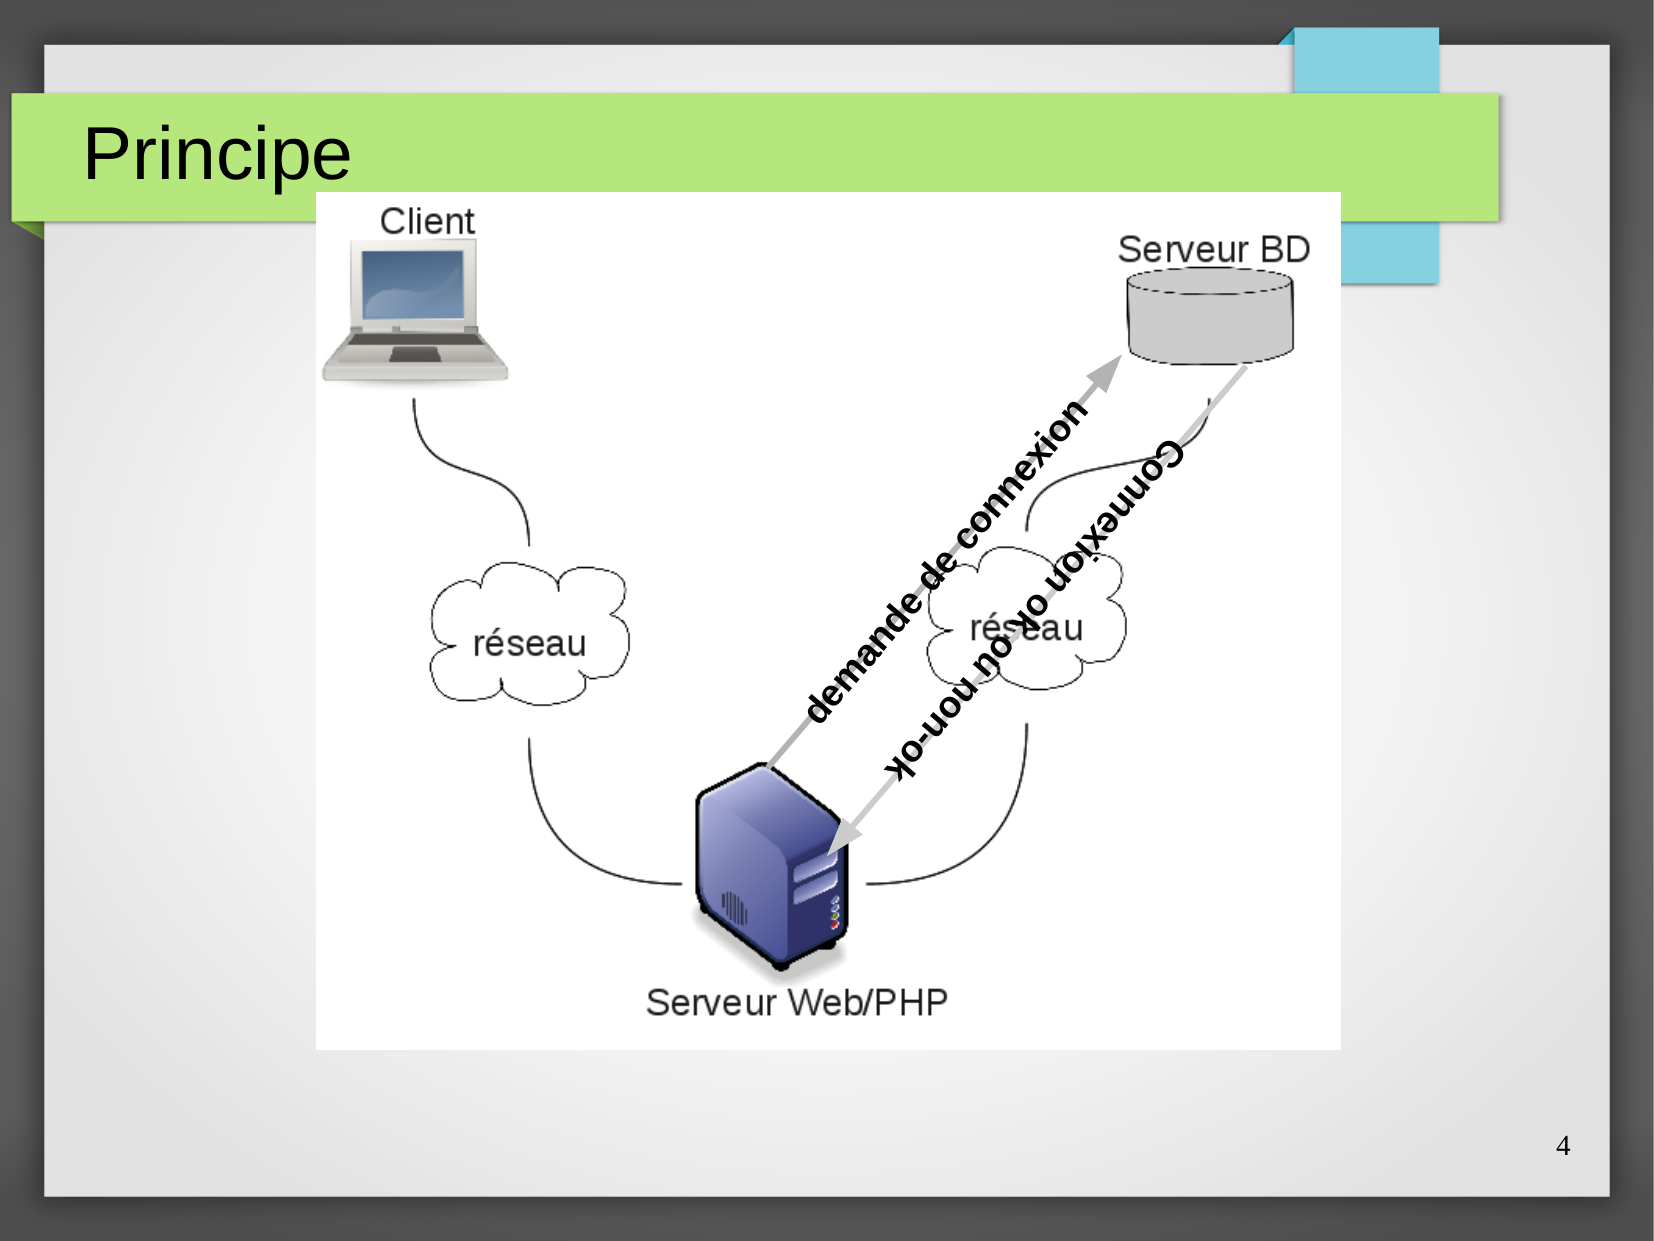

# Principe
demande de connexion
Connexion ok ou non-ok
4